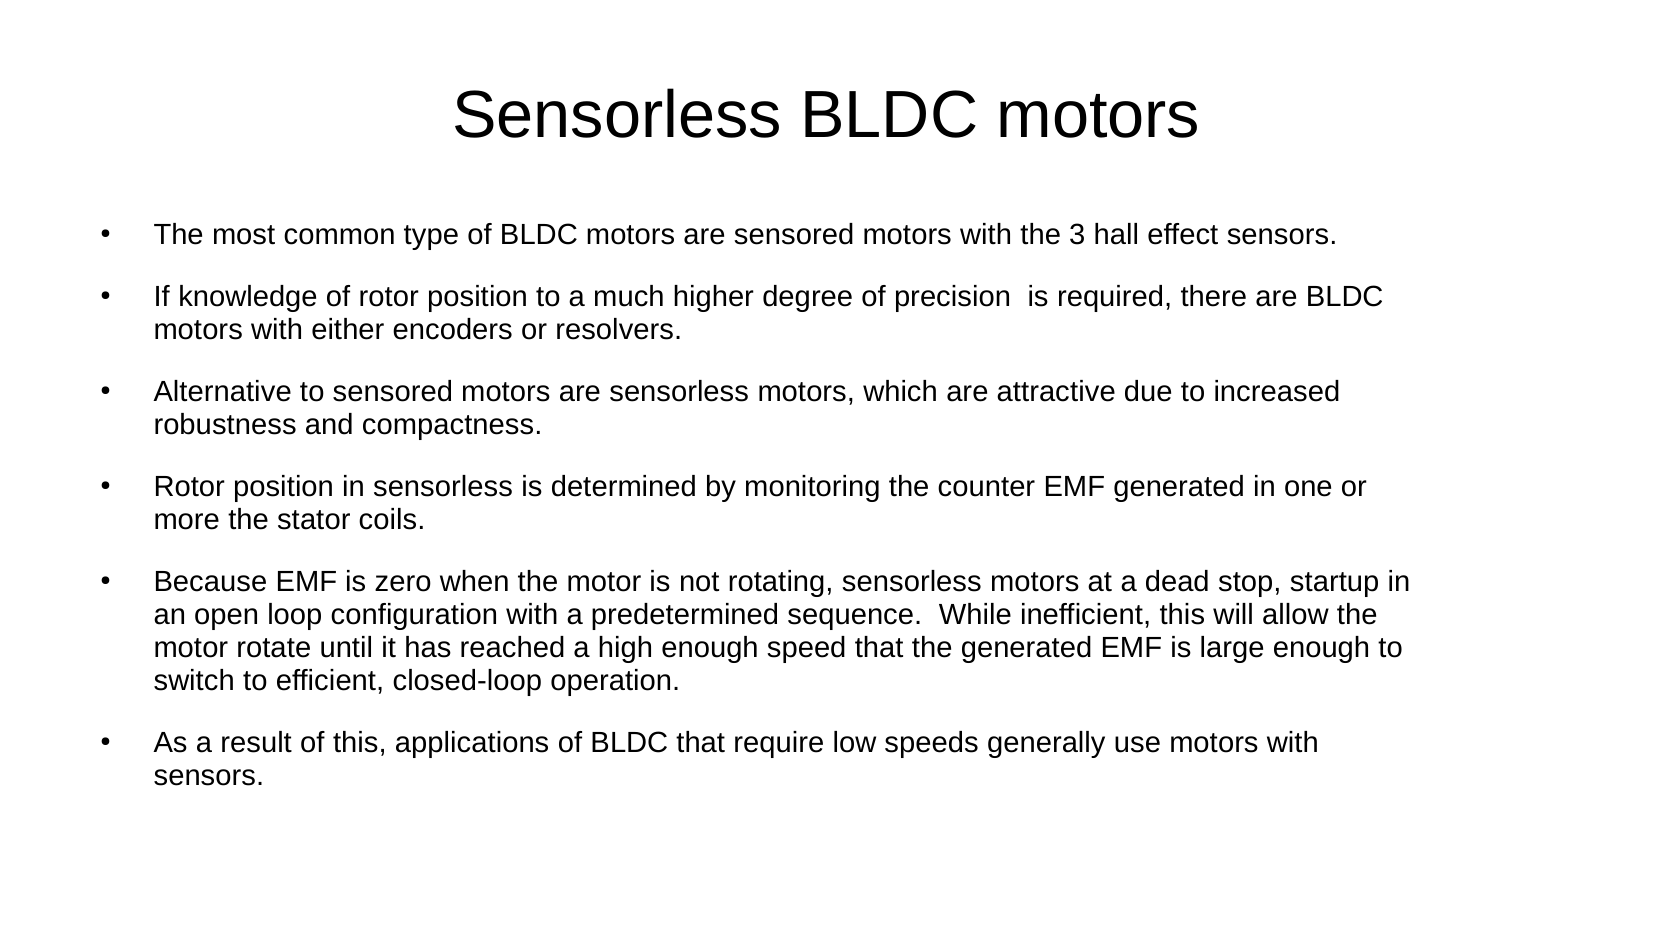

# Sensorless BLDC motors
The most common type of BLDC motors are sensored motors with the 3 hall effect sensors.
If knowledge of rotor position to a much higher degree of precision is required, there are BLDC motors with either encoders or resolvers.
Alternative to sensored motors are sensorless motors, which are attractive due to increased robustness and compactness.
Rotor position in sensorless is determined by monitoring the counter EMF generated in one or more the stator coils.
Because EMF is zero when the motor is not rotating, sensorless motors at a dead stop, startup in an open loop configuration with a predetermined sequence. While inefficient, this will allow the motor rotate until it has reached a high enough speed that the generated EMF is large enough to switch to efficient, closed-loop operation.
As a result of this, applications of BLDC that require low speeds generally use motors with sensors.